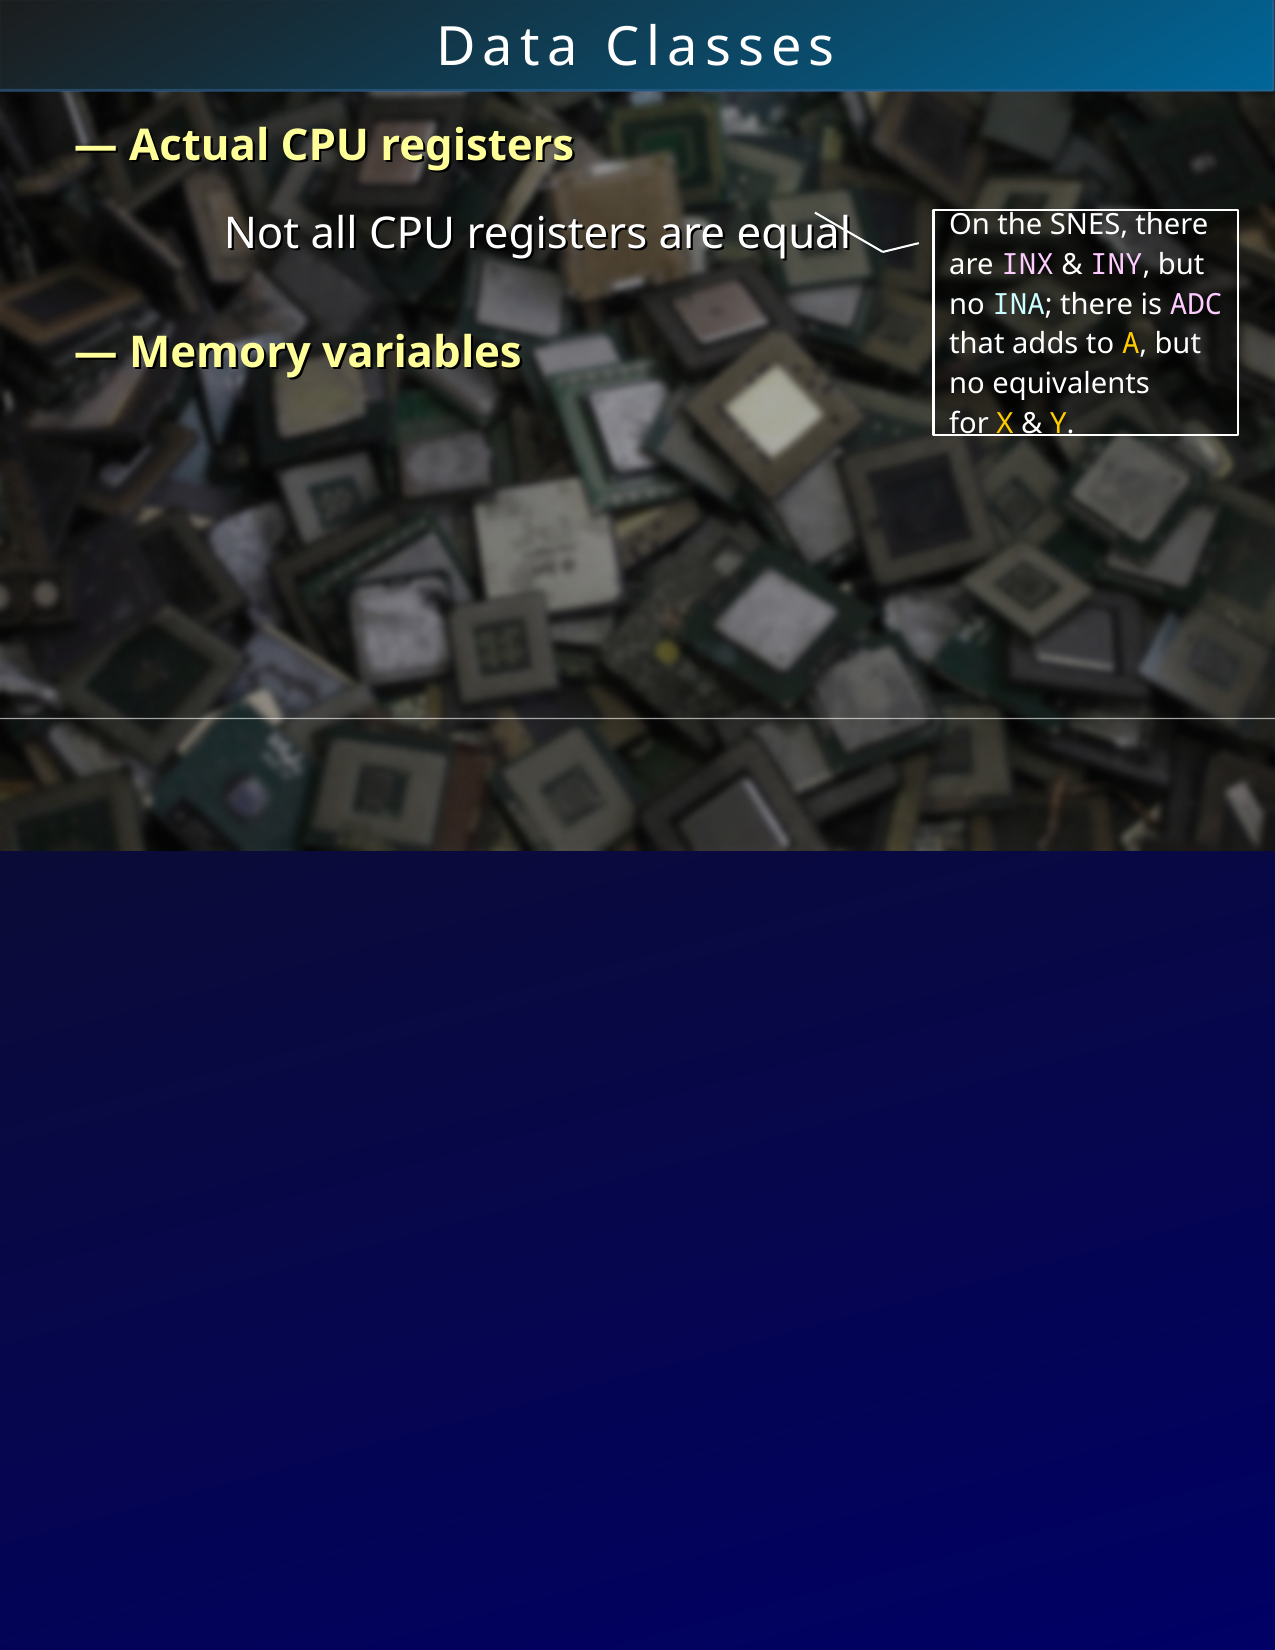

Data Classes
— Actual CPU registers
		Not all CPU registers are equal
— Memory variables
On the SNES, there
are INX & INY, but
no INA; there is ADC
that adds to A, but
no equivalents
for X & Y.